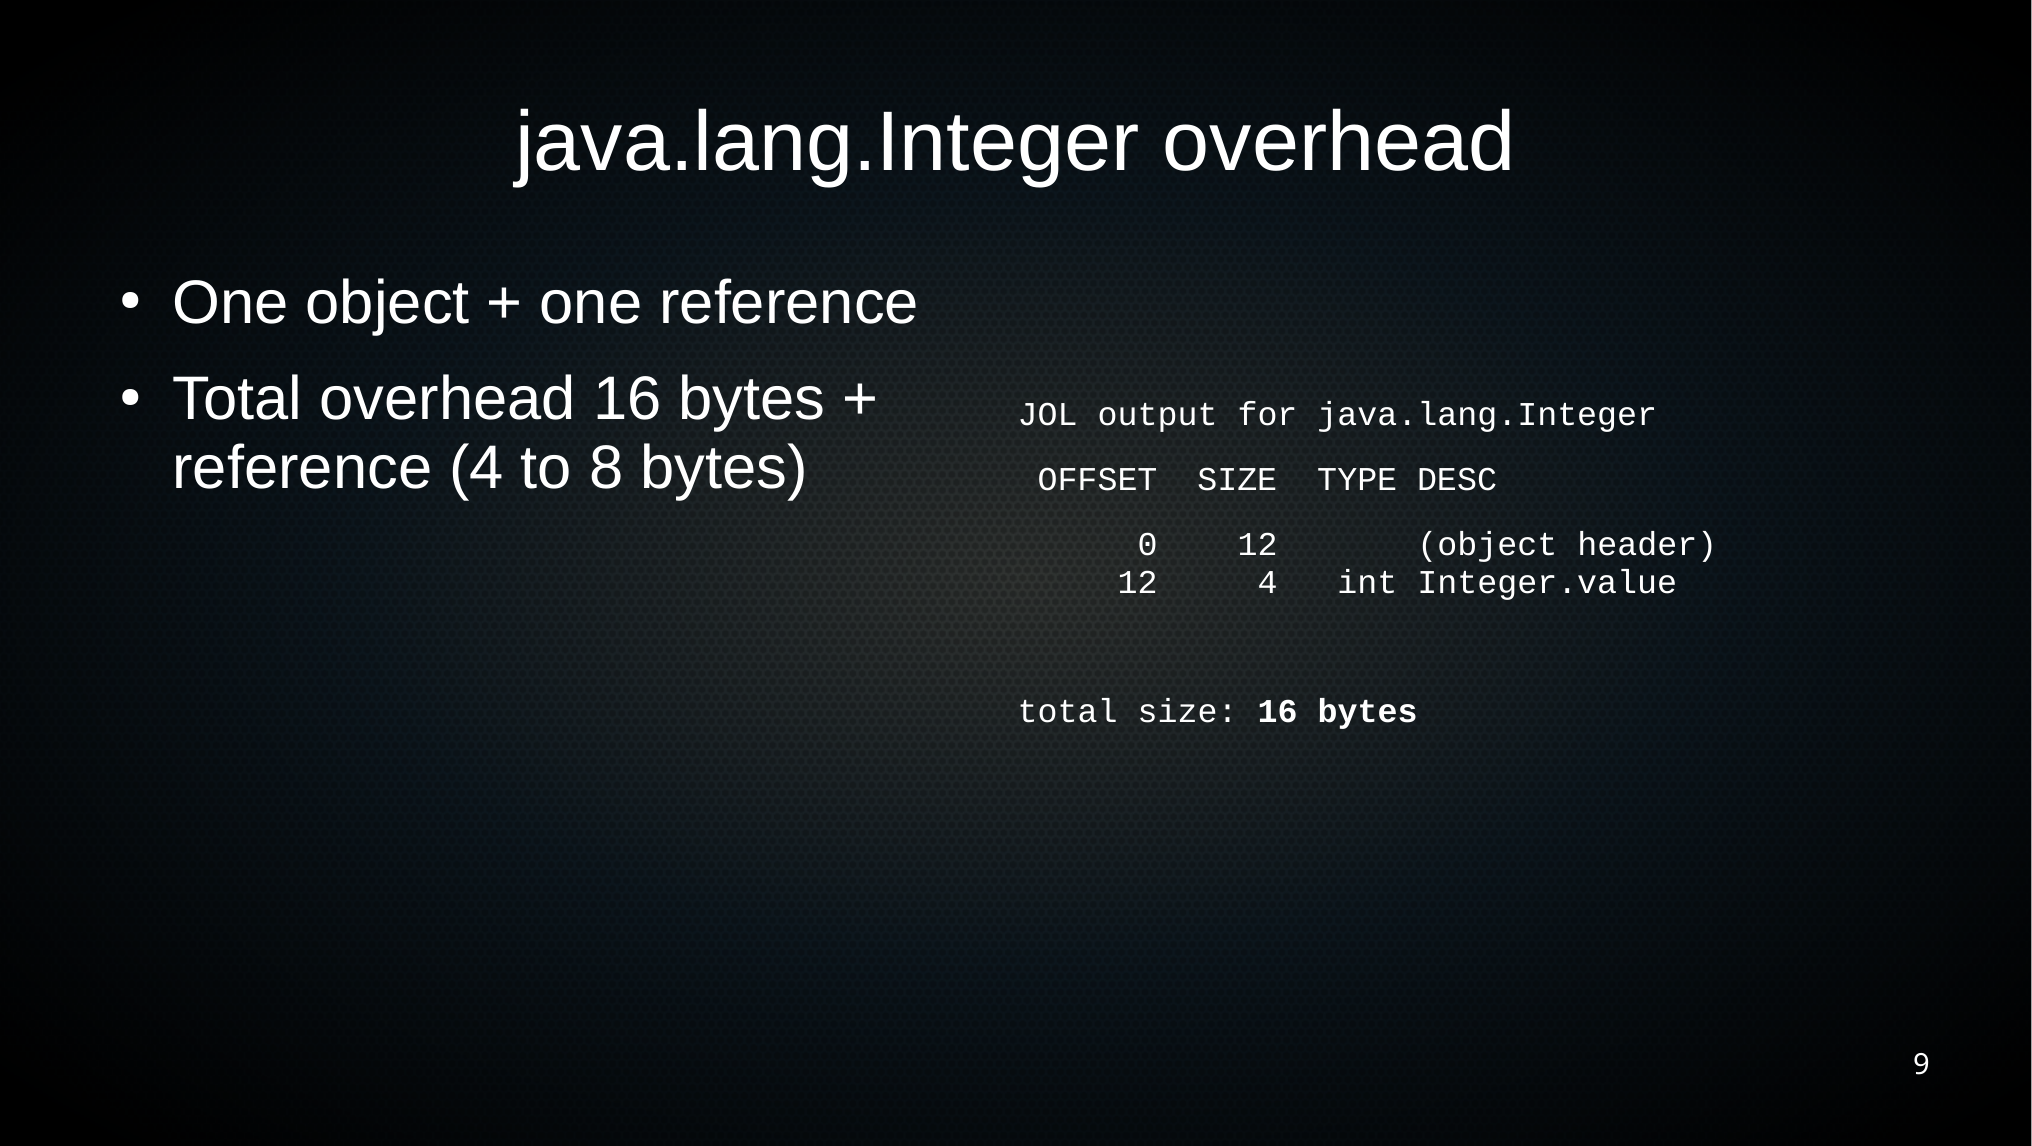

# java.lang.Integer overhead
One object + one reference
Total overhead 16 bytes + reference (4 to 8 bytes)
JOL output for java.lang.Integer
 OFFSET SIZE TYPE DESC
 0 12 (object header) 12 4 int Integer.value
total size: 16 bytes
9